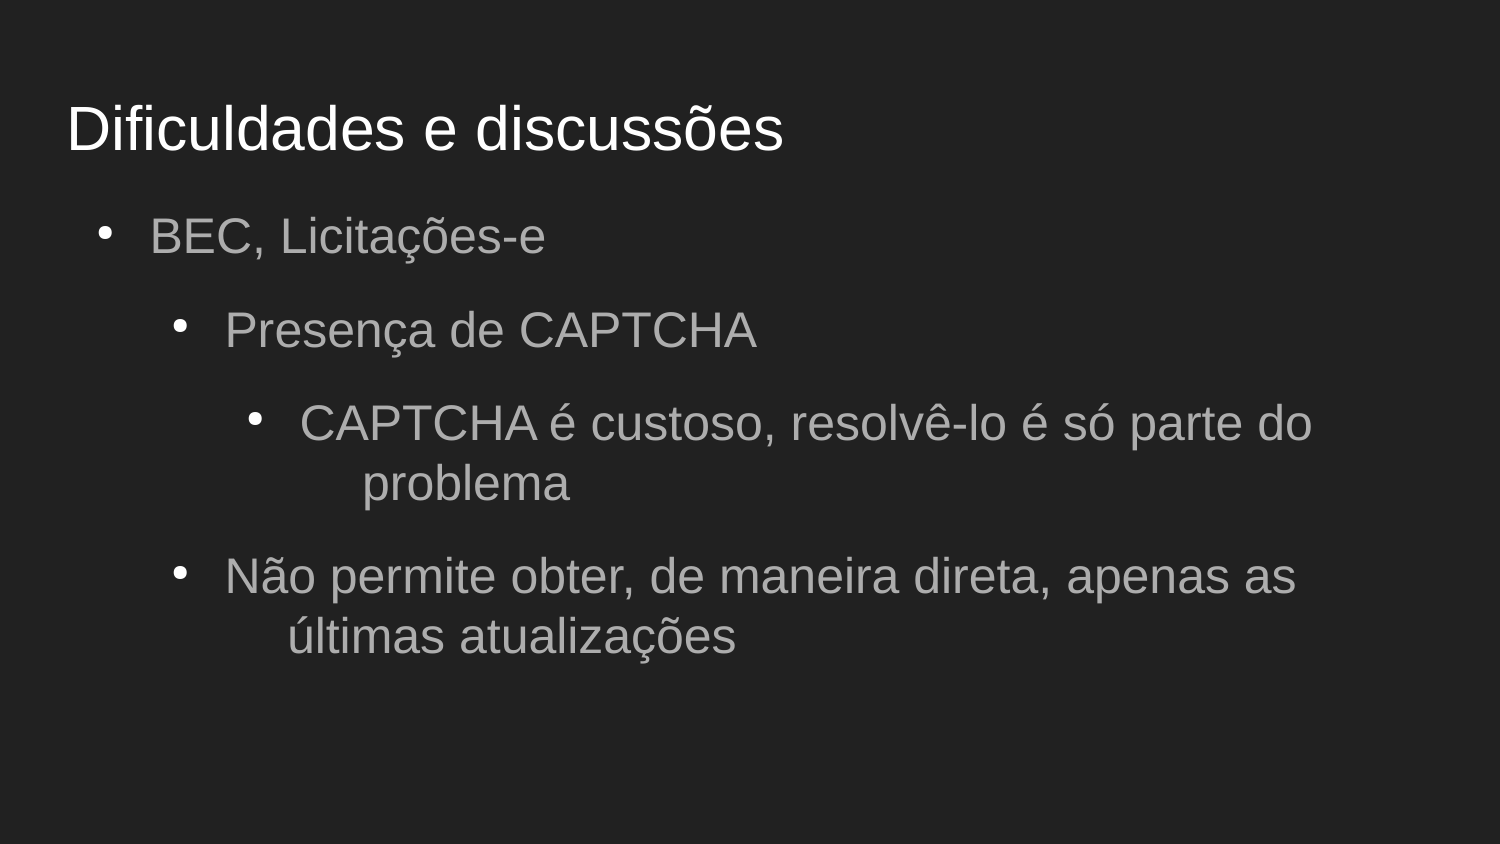

# Dificuldades e discussões
BEC, Licitações-e
Presença de CAPTCHA
CAPTCHA é custoso, resolvê-lo é só parte do problema
Não permite obter, de maneira direta, apenas as últimas atualizações